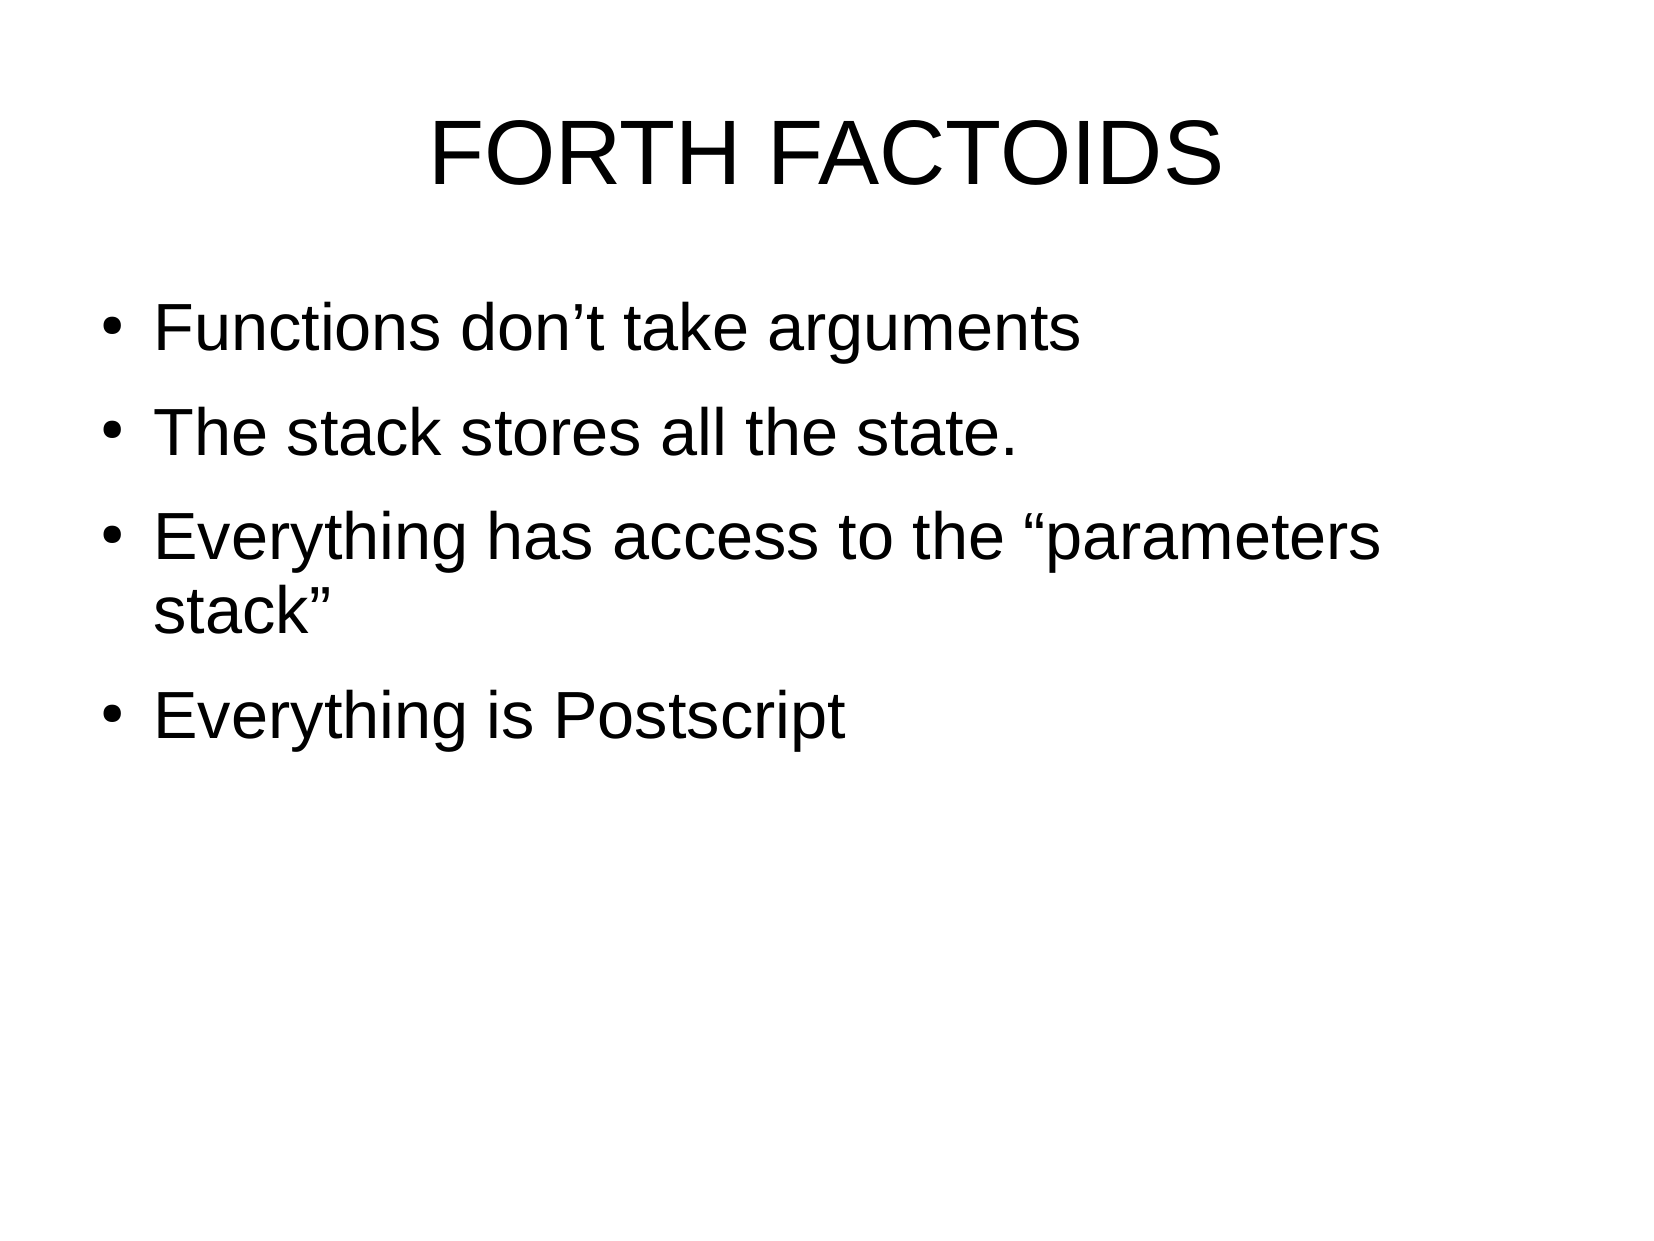

# FORTH FACTOIDS
Functions don’t take arguments
The stack stores all the state.
Everything has access to the “parameters stack”
Everything is Postscript